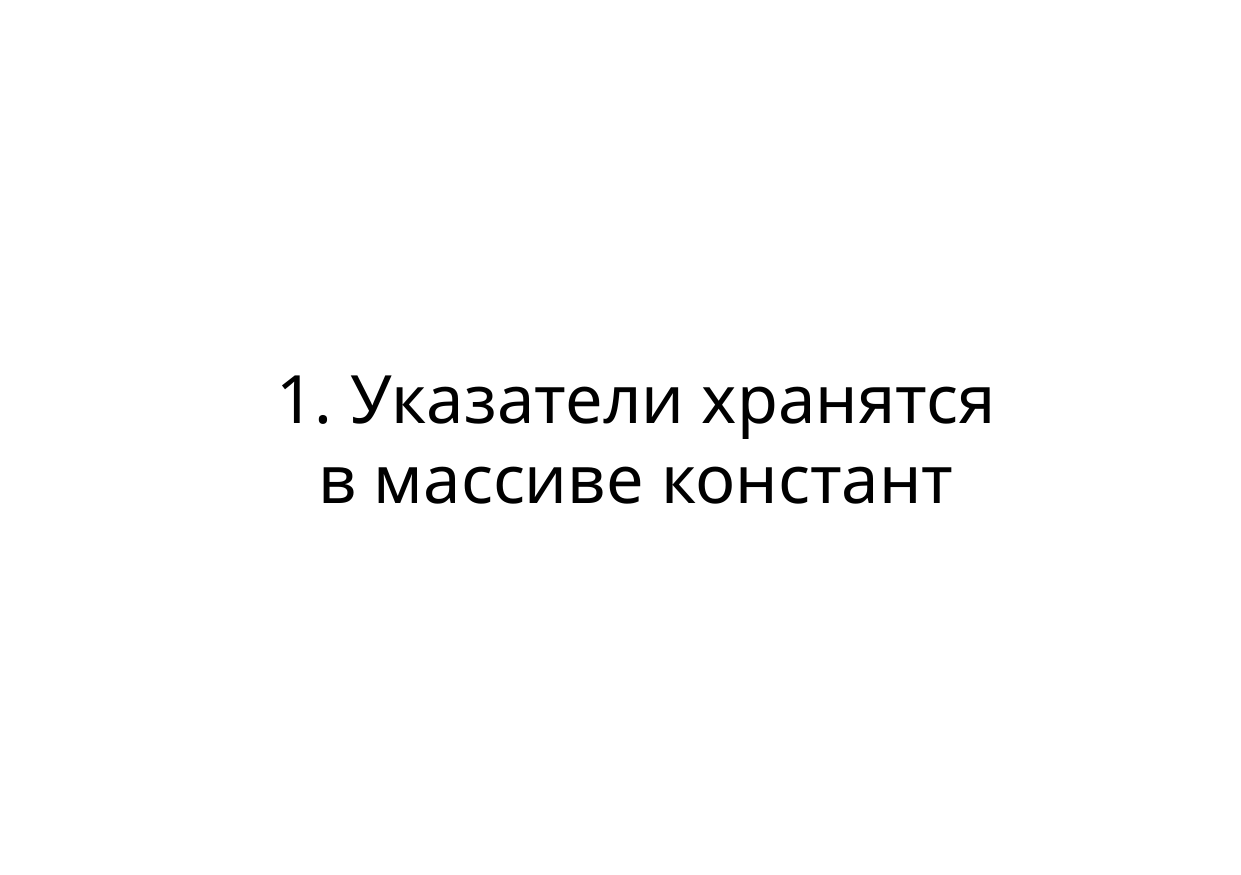

# 1. Указатели хранятся в массиве констант